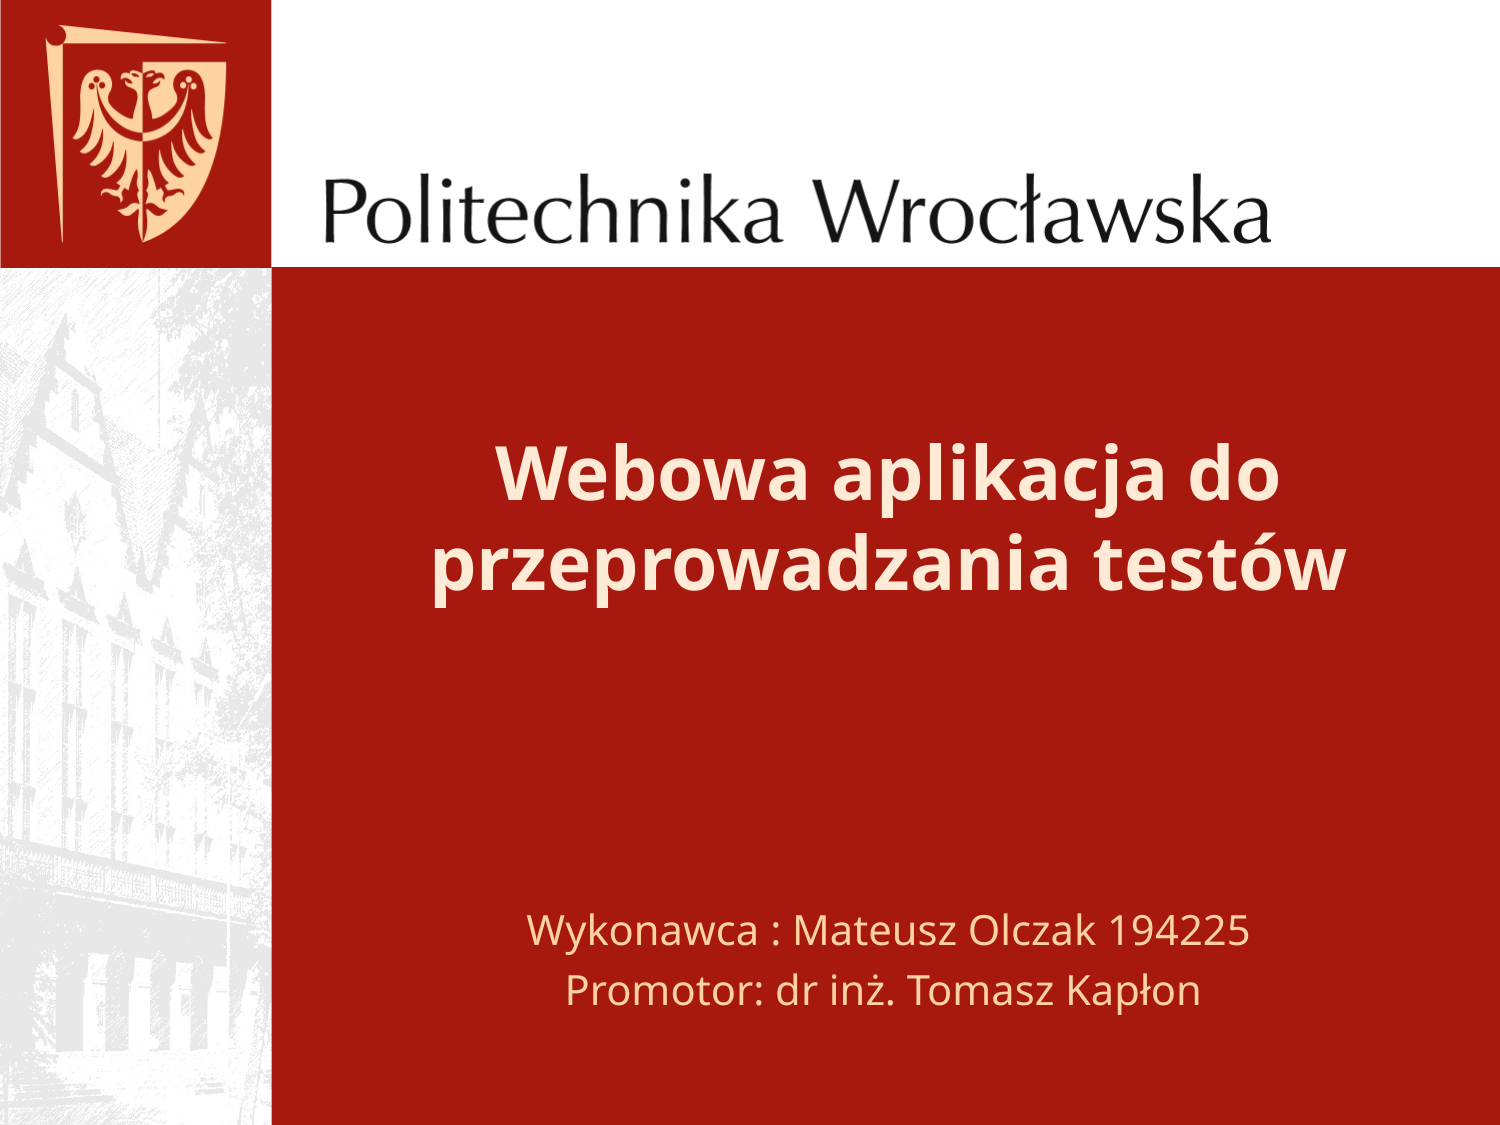

# Webowa aplikacja do przeprowadzania testów
Wykonawca : Mateusz Olczak 194225
Promotor: dr inż. Tomasz Kapłon